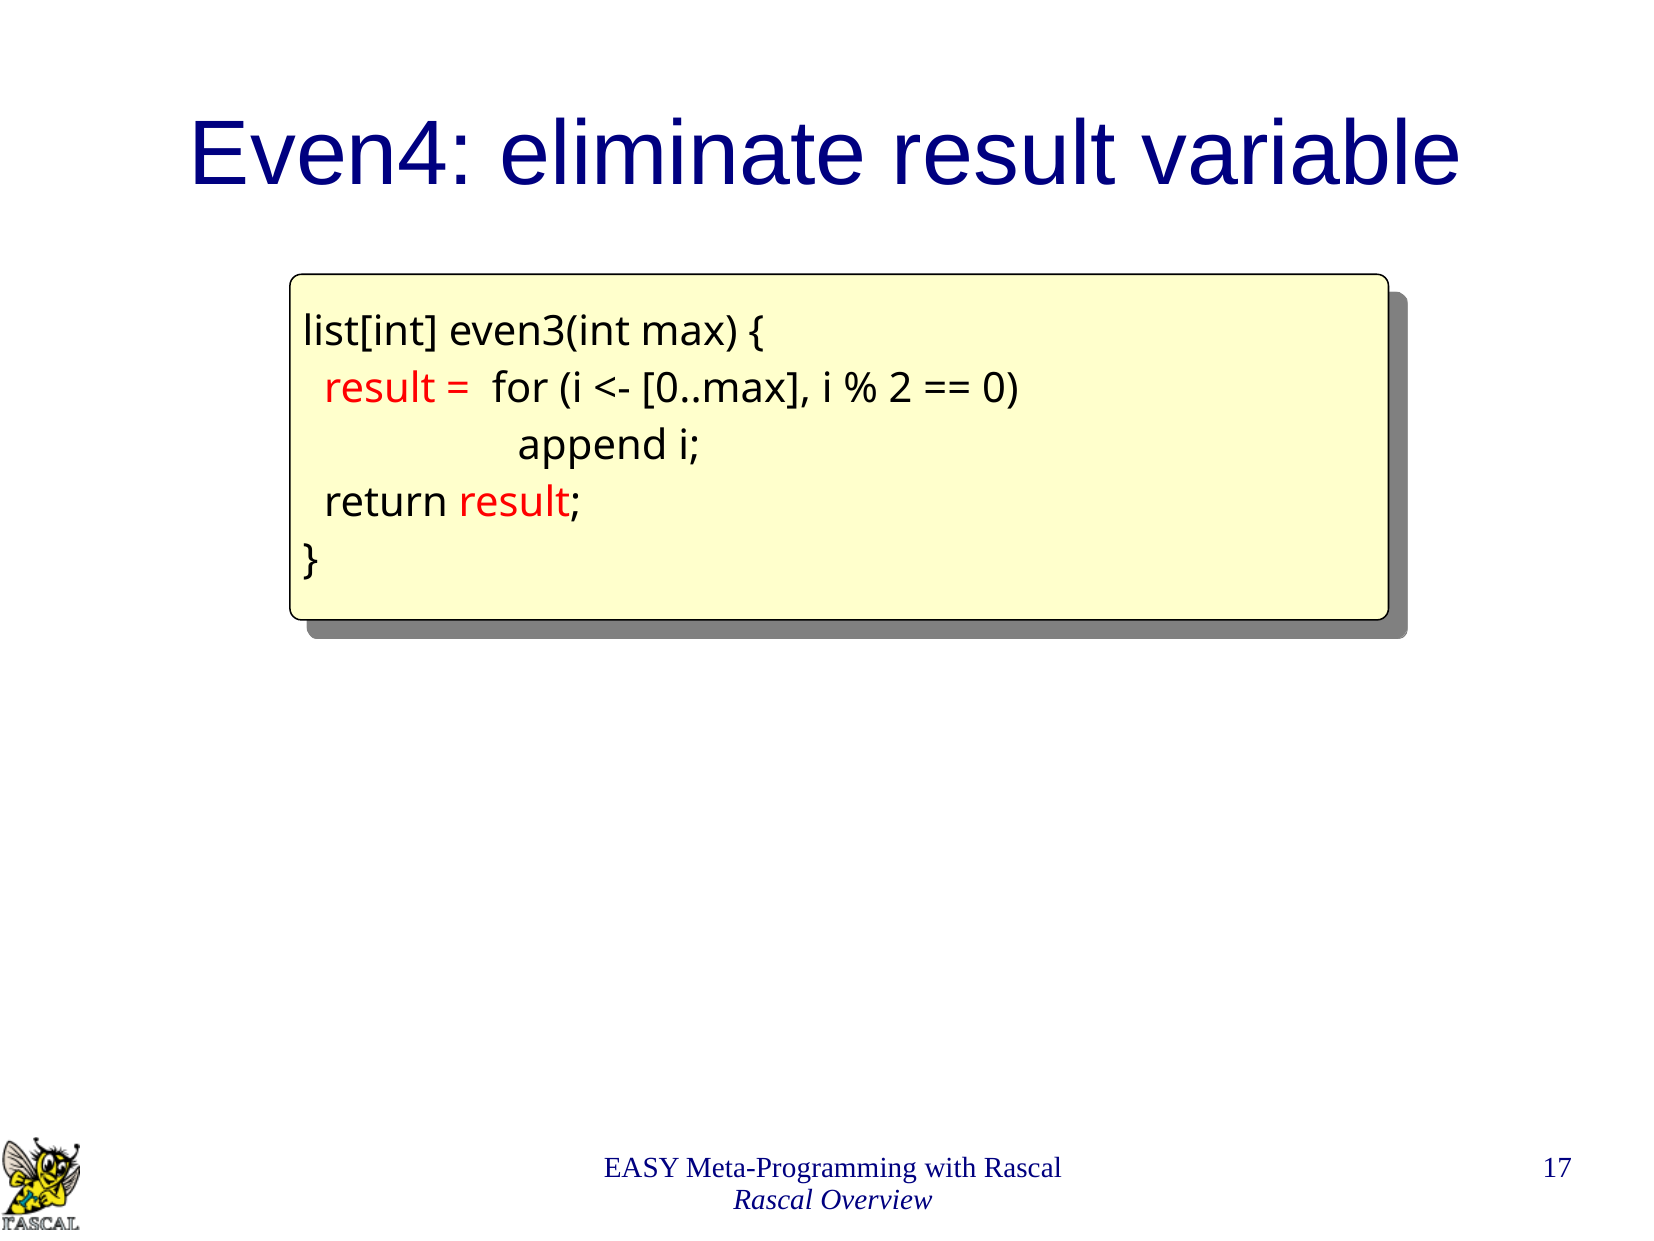

# Even4: eliminate result variable
list[int] even3(int max) {
 result = for (i <- [0..max], i % 2 == 0)
 append i;
 return result;
}
17